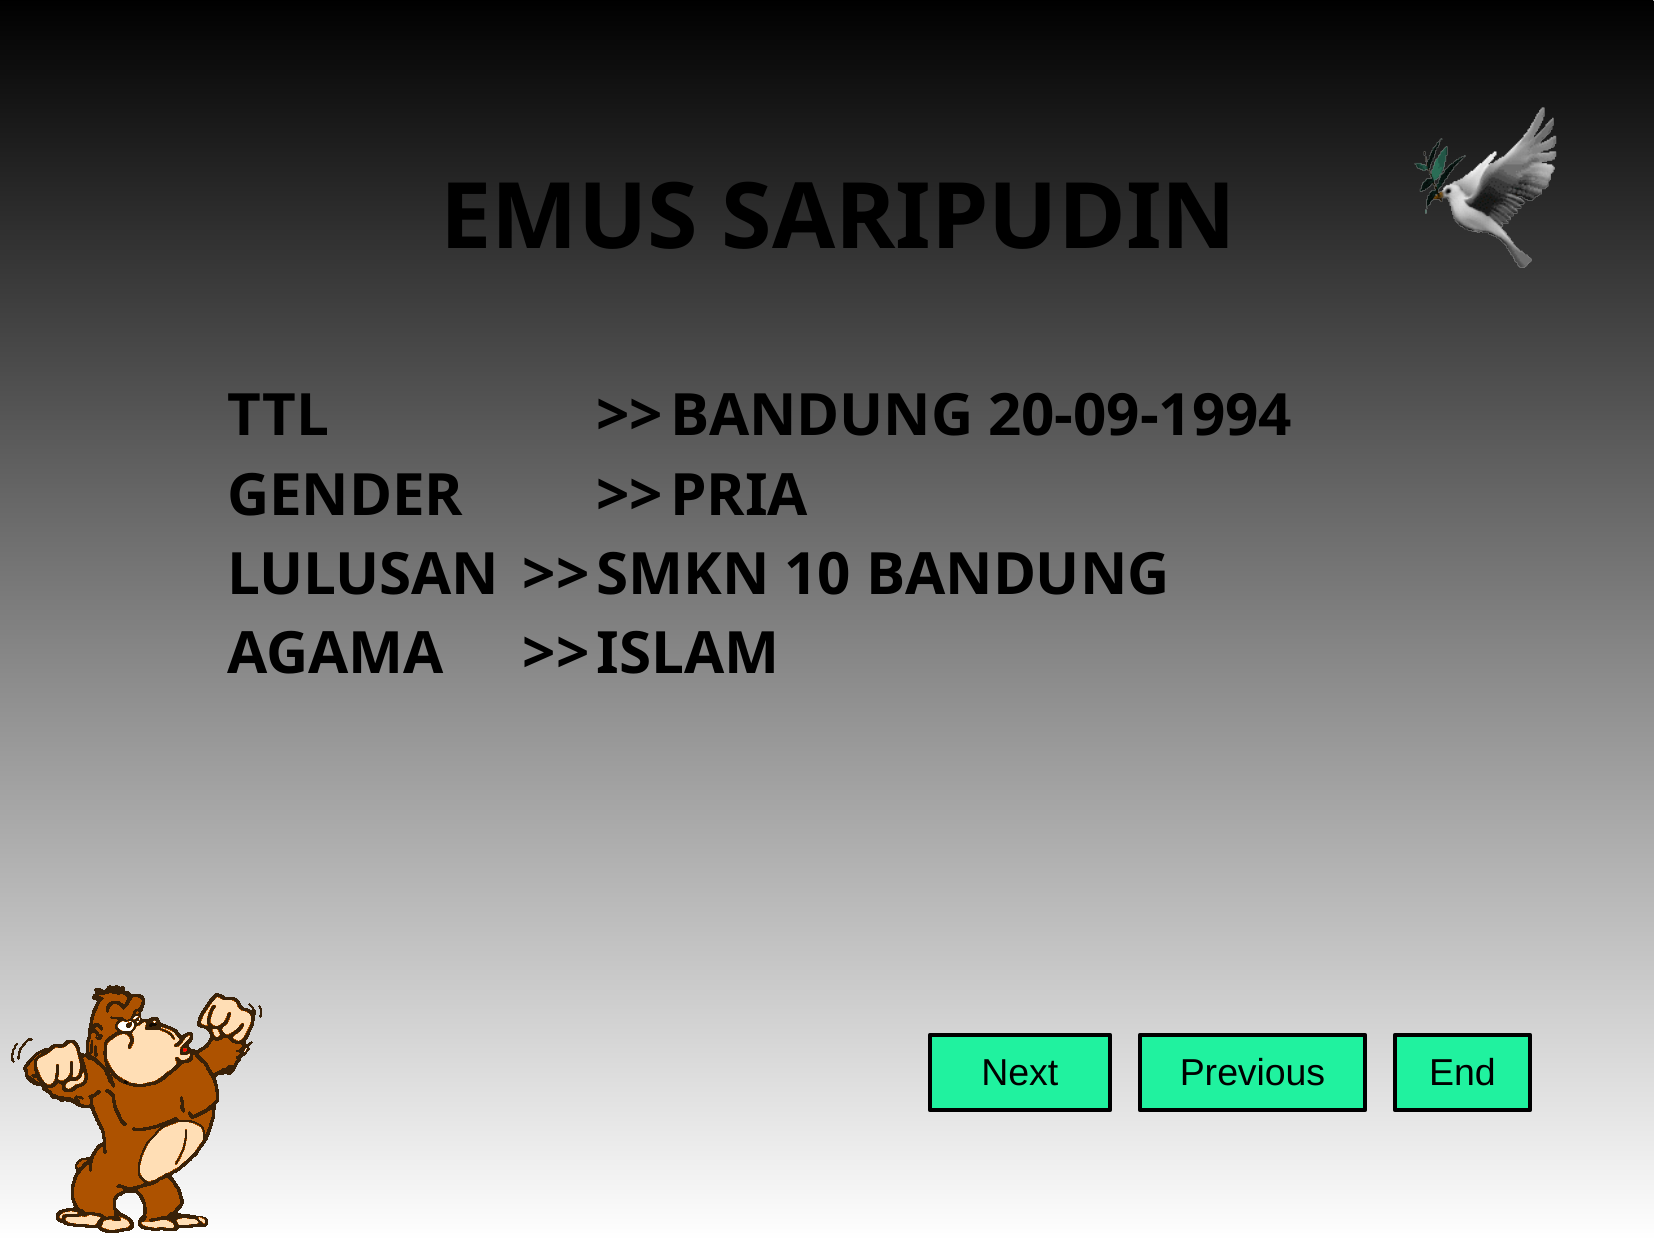

EMUS SARIPUDIN
TTL				>>	BANDUNG 20-09-1994
GENDER		>>	PRIA
LULUSAN	>>	SMKN 10 BANDUNG
AGAMA		>>	ISLAM
Next
Previous
End